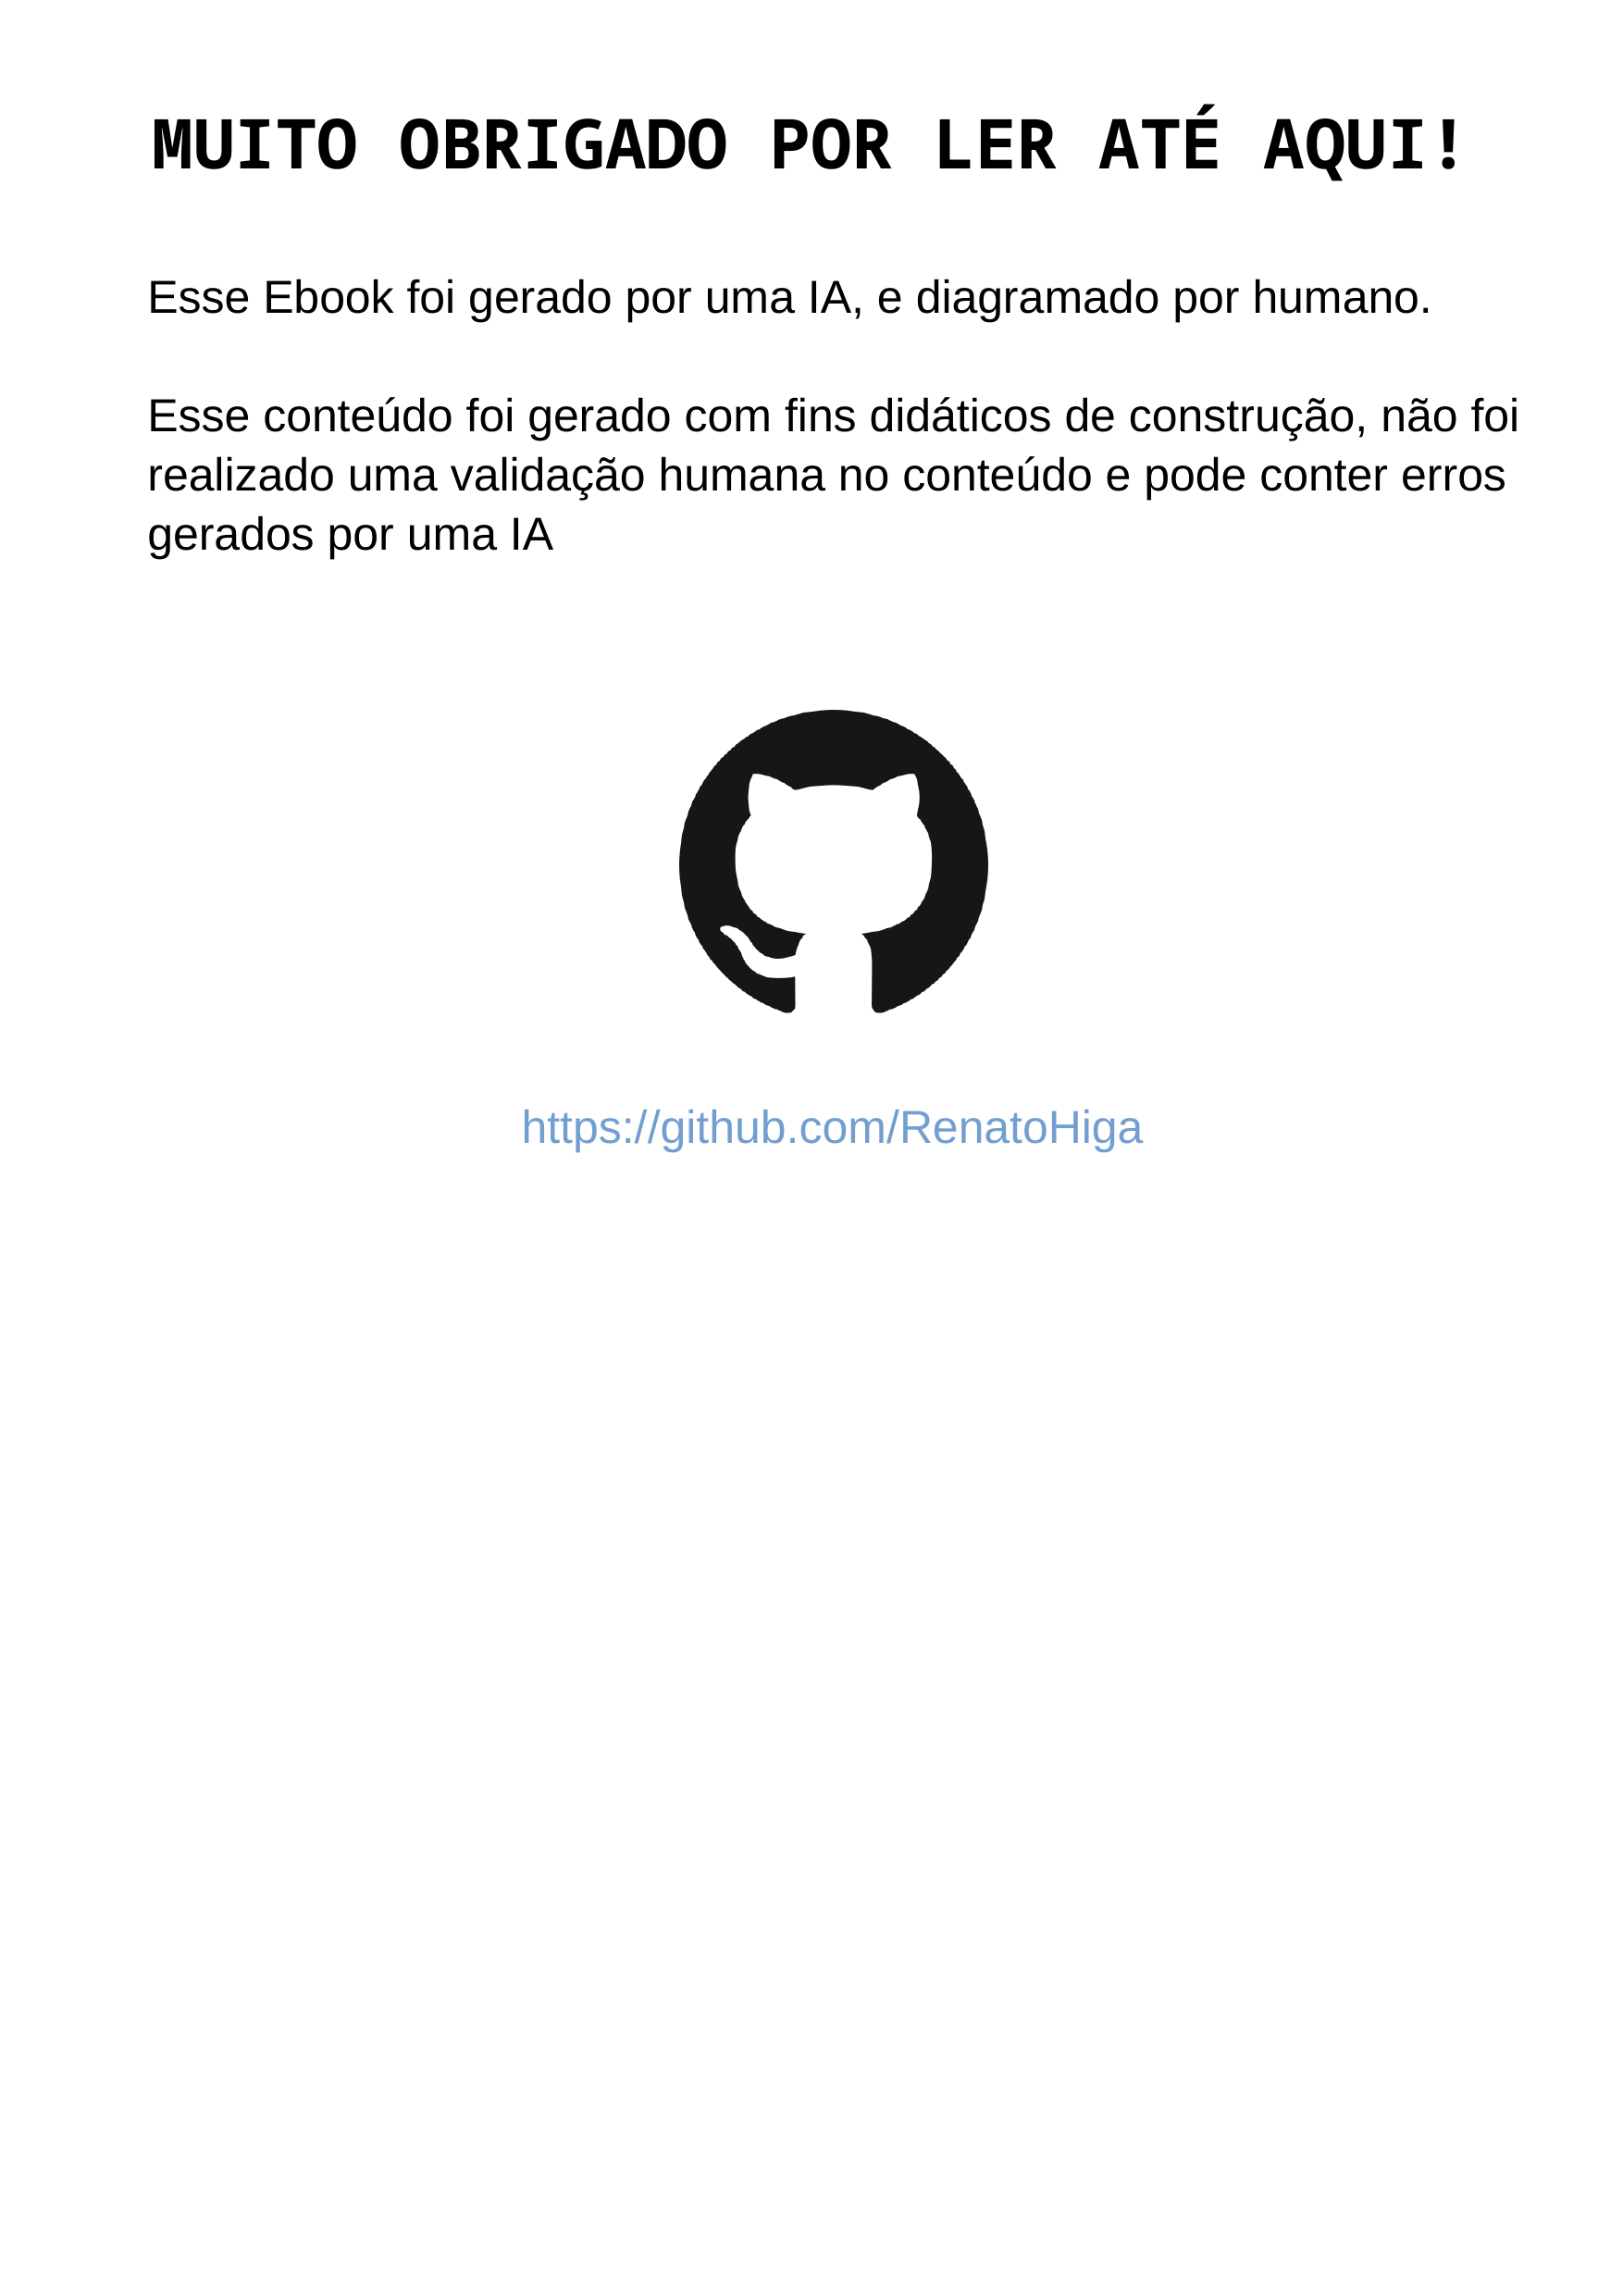

MUITO OBRIGADO POR LER ATÉ AQUI!
# Esse Ebook foi gerado por uma IA, e diagramado por humano. Esse conteúdo foi gerado com fins didáticos de construção, não foi realizado uma validação humana no conteúdo e pode conter erros gerados por uma IA
https://github.com/RenatoHiga